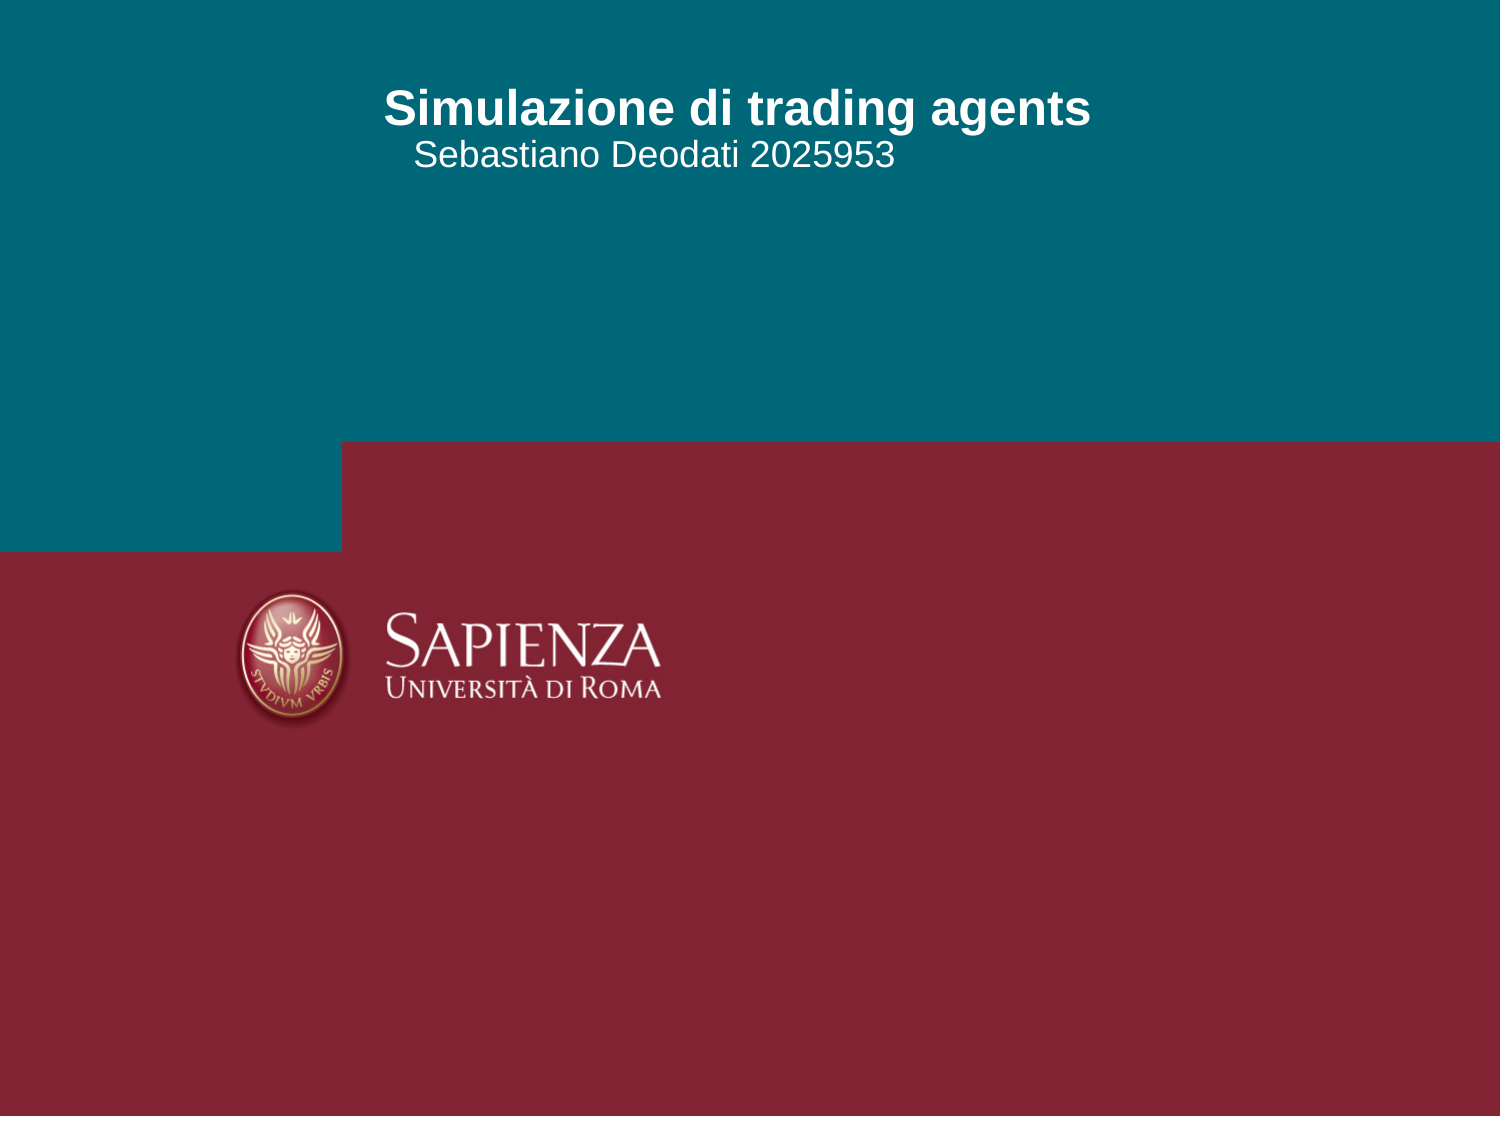

Simulazione di trading agents
# Sebastiano Deodati 2025953